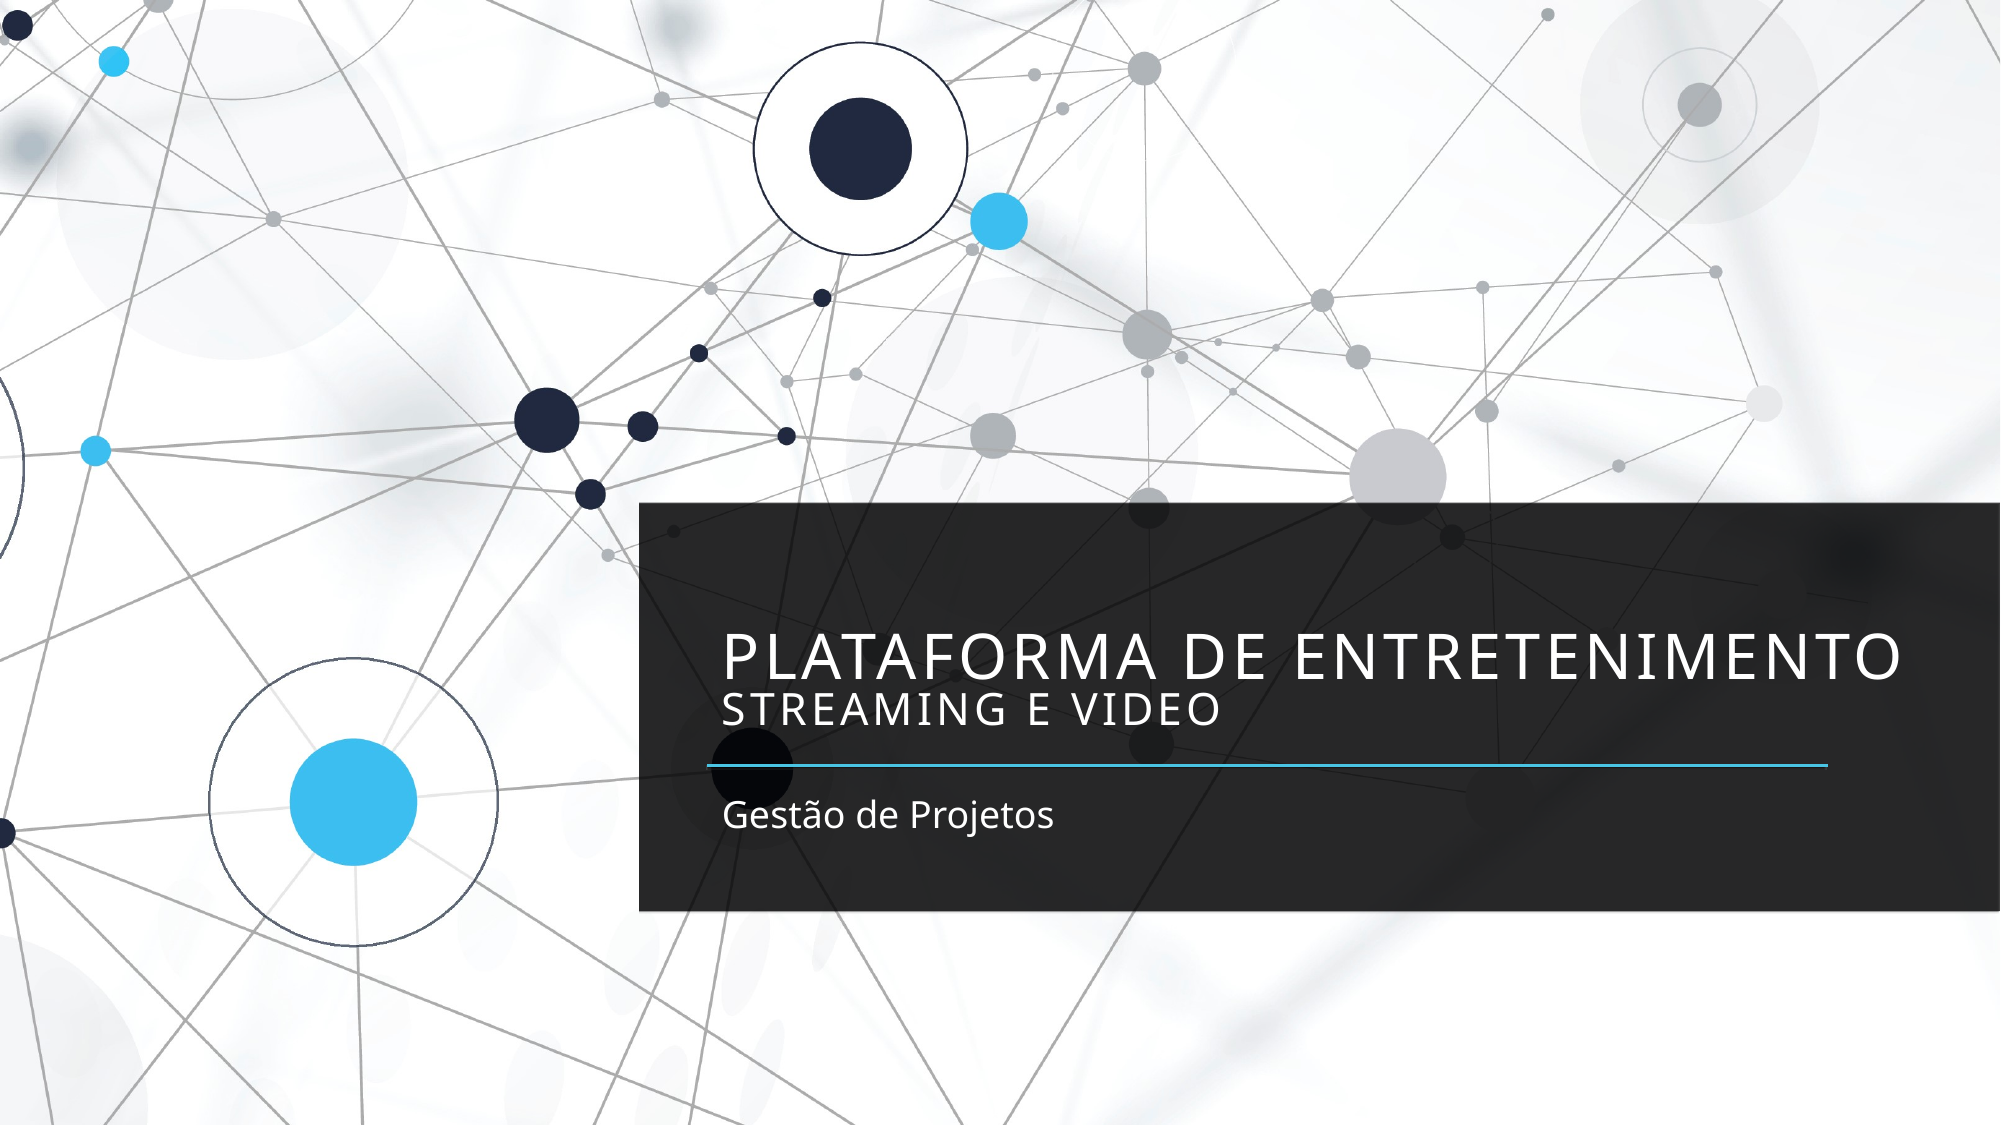

# Plataforma de Entretenimento Streaming e Video
Gestão de Projetos